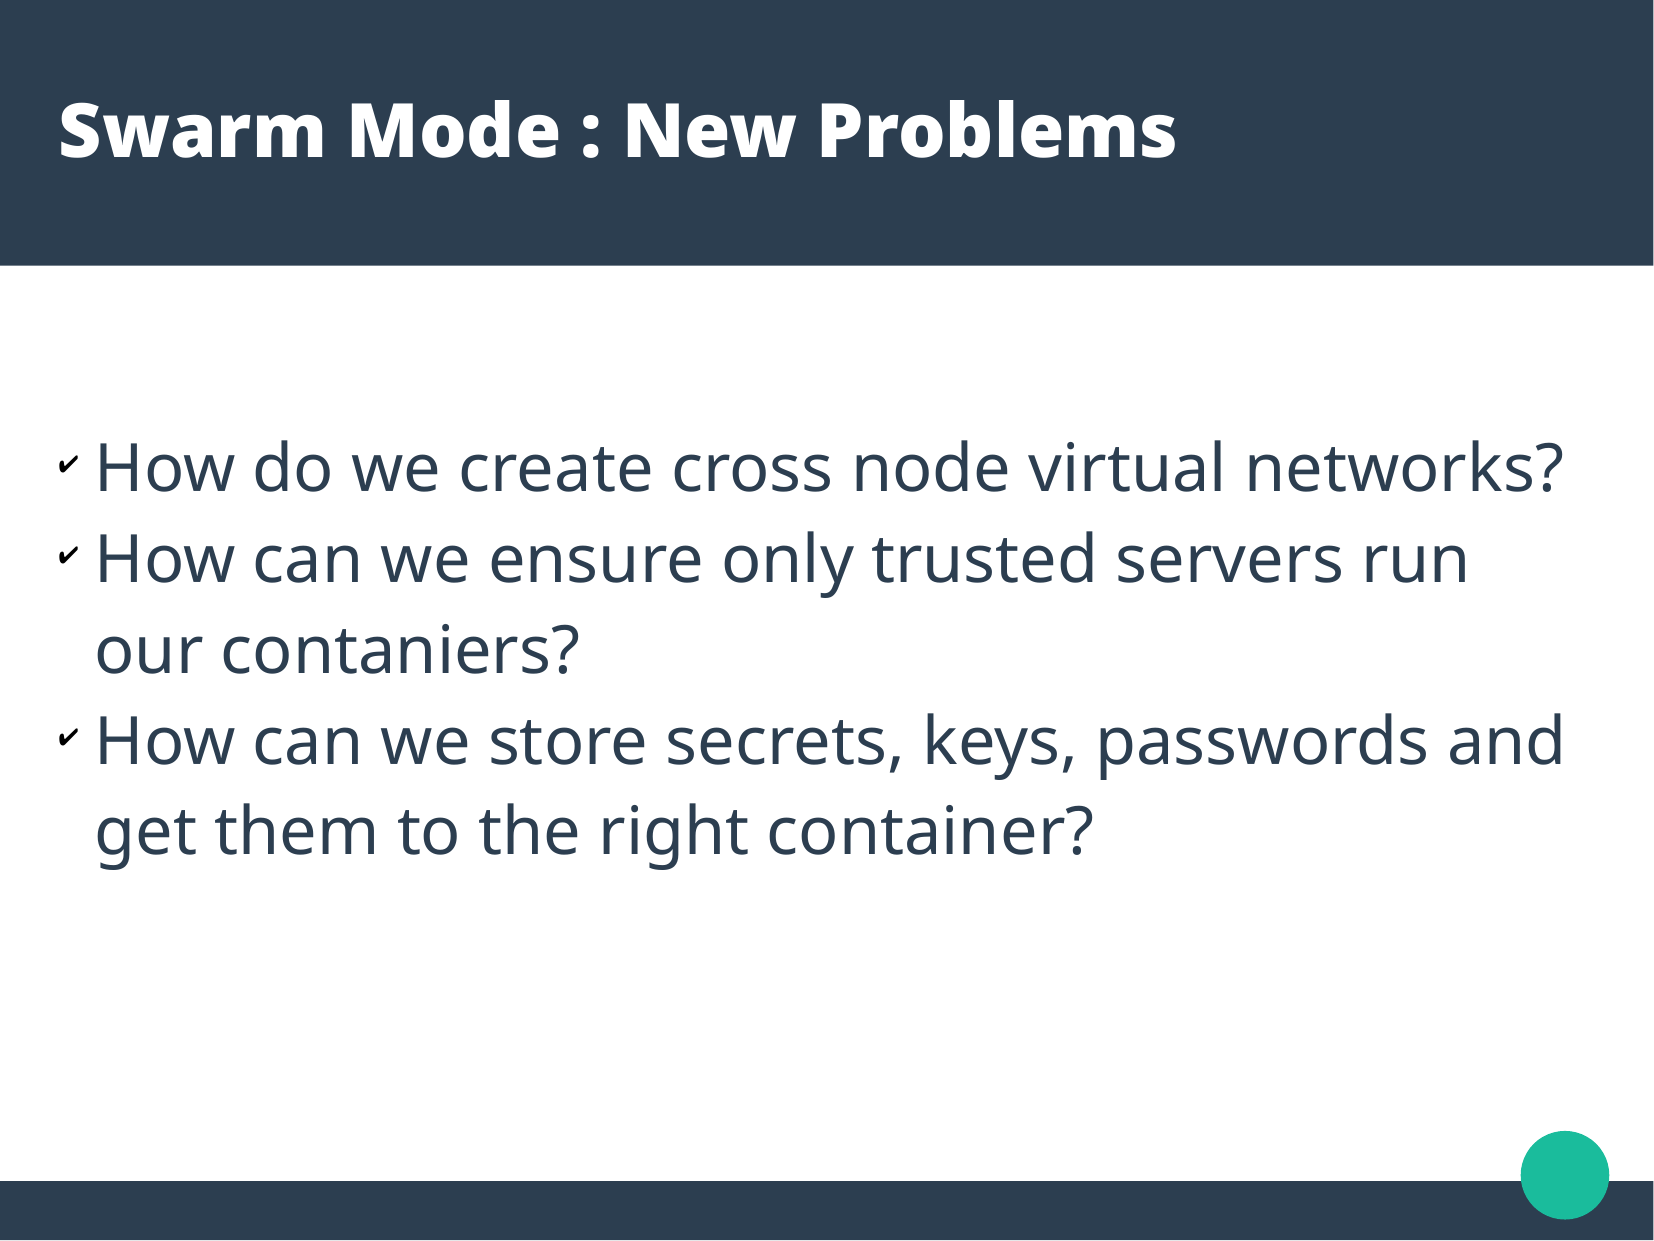

# Swarm Mode : New Problems
How do we create cross node virtual networks?
How can we ensure only trusted servers run our contaniers?
How can we store secrets, keys, passwords and get them to the right container?